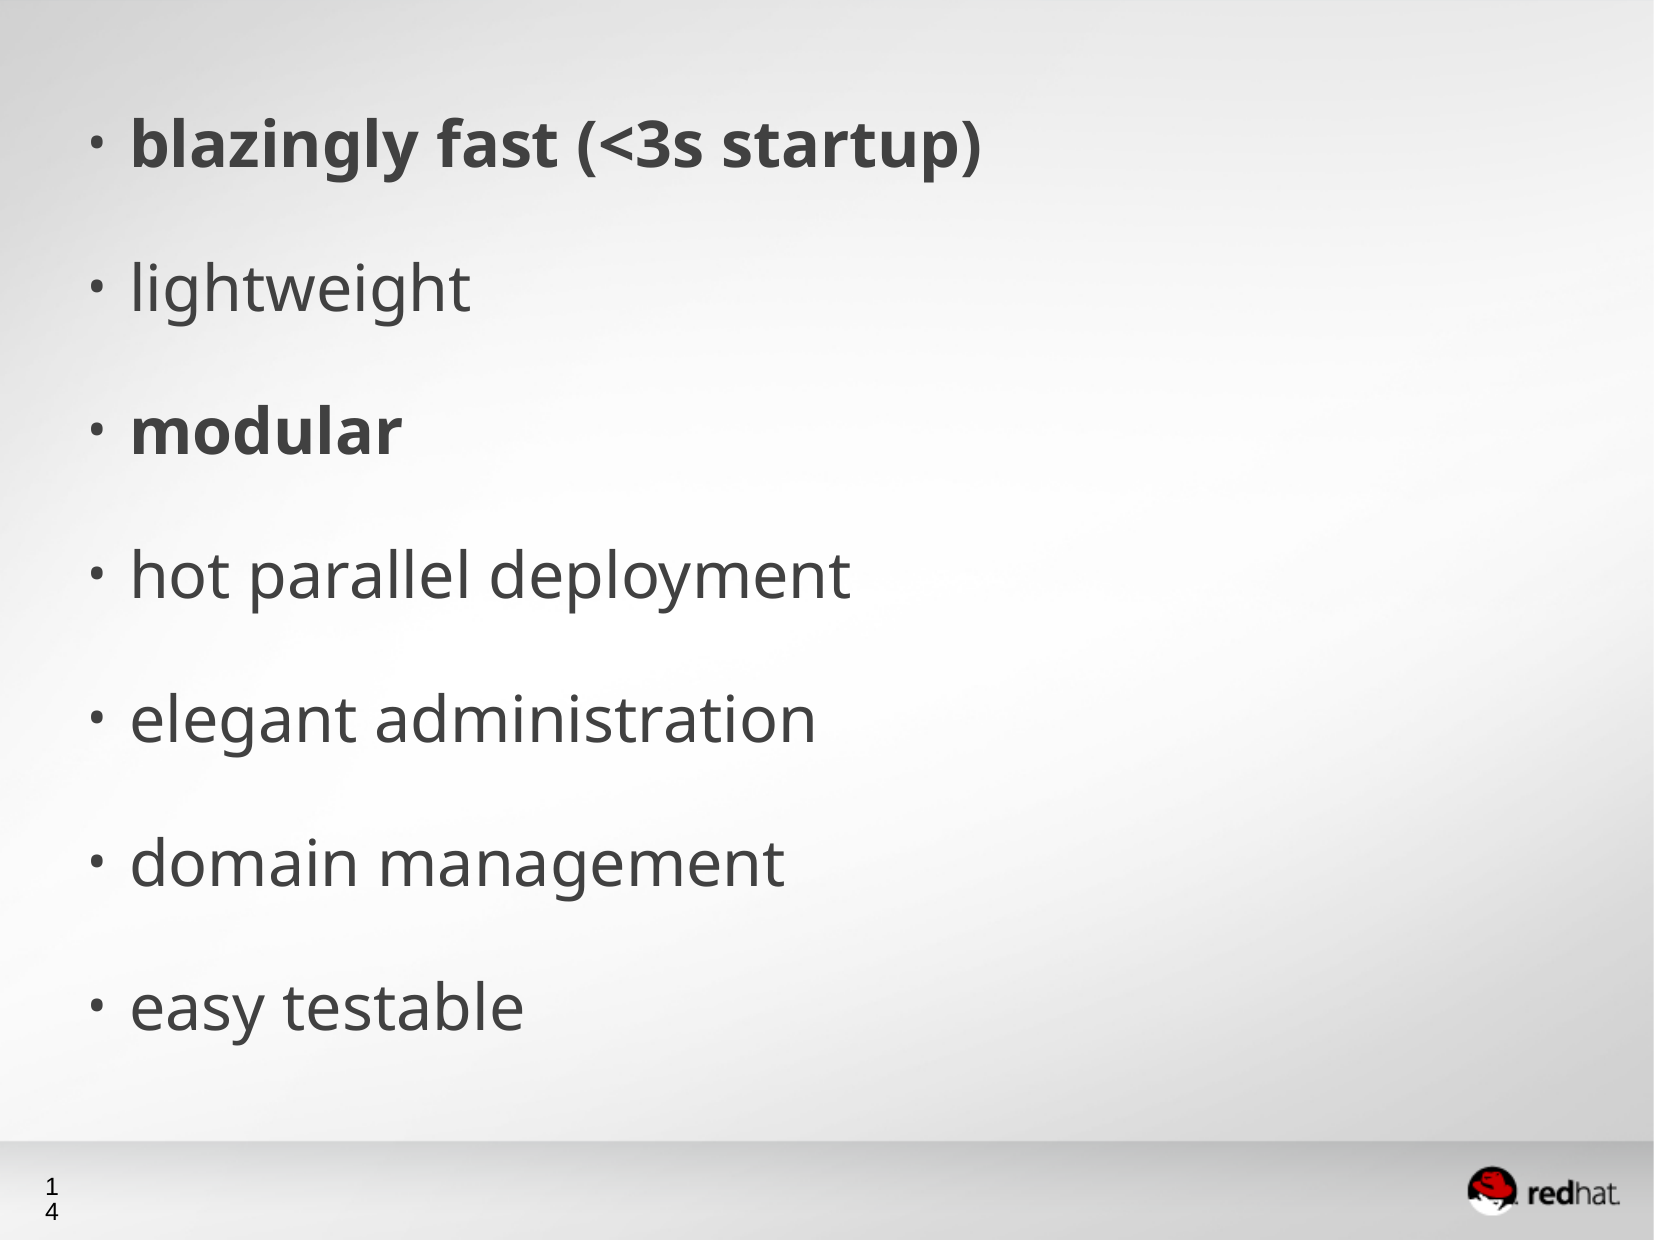

# blazingly fast (<3s startup)
lightweight
modular
hot parallel deployment
elegant administration
domain management
easy testable